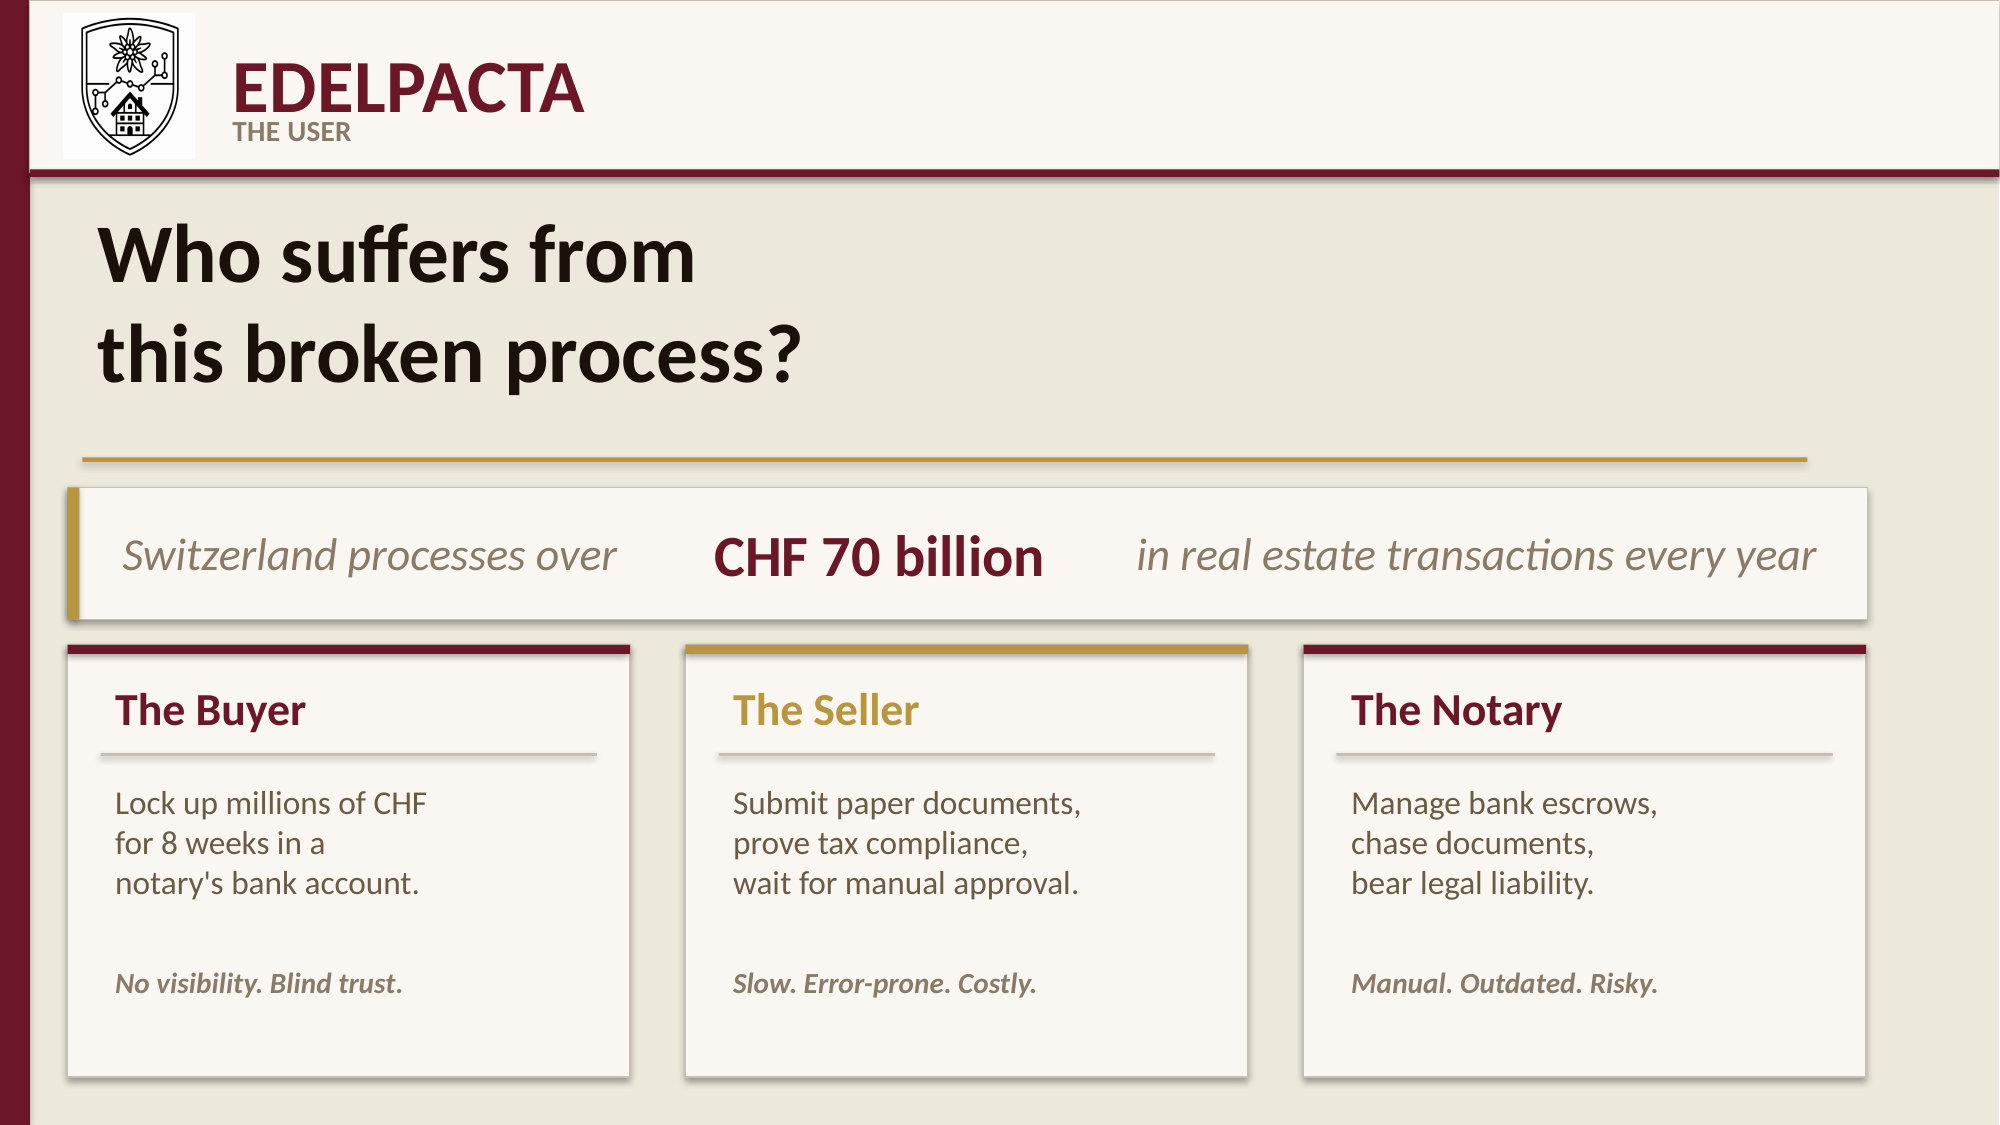

EDELPACTA
THE USER
Who suffers from
this broken process?
CHF 70 billion
Switzerland processes over
in real estate transactions every year
The Buyer
The Seller
The Notary
Lock up millions of CHF
for 8 weeks in a
notary's bank account.
Submit paper documents,
prove tax compliance,
wait for manual approval.
Manage bank escrows,
chase documents,
bear legal liability.
No visibility. Blind trust.
Slow. Error-prone. Costly.
Manual. Outdated. Risky.